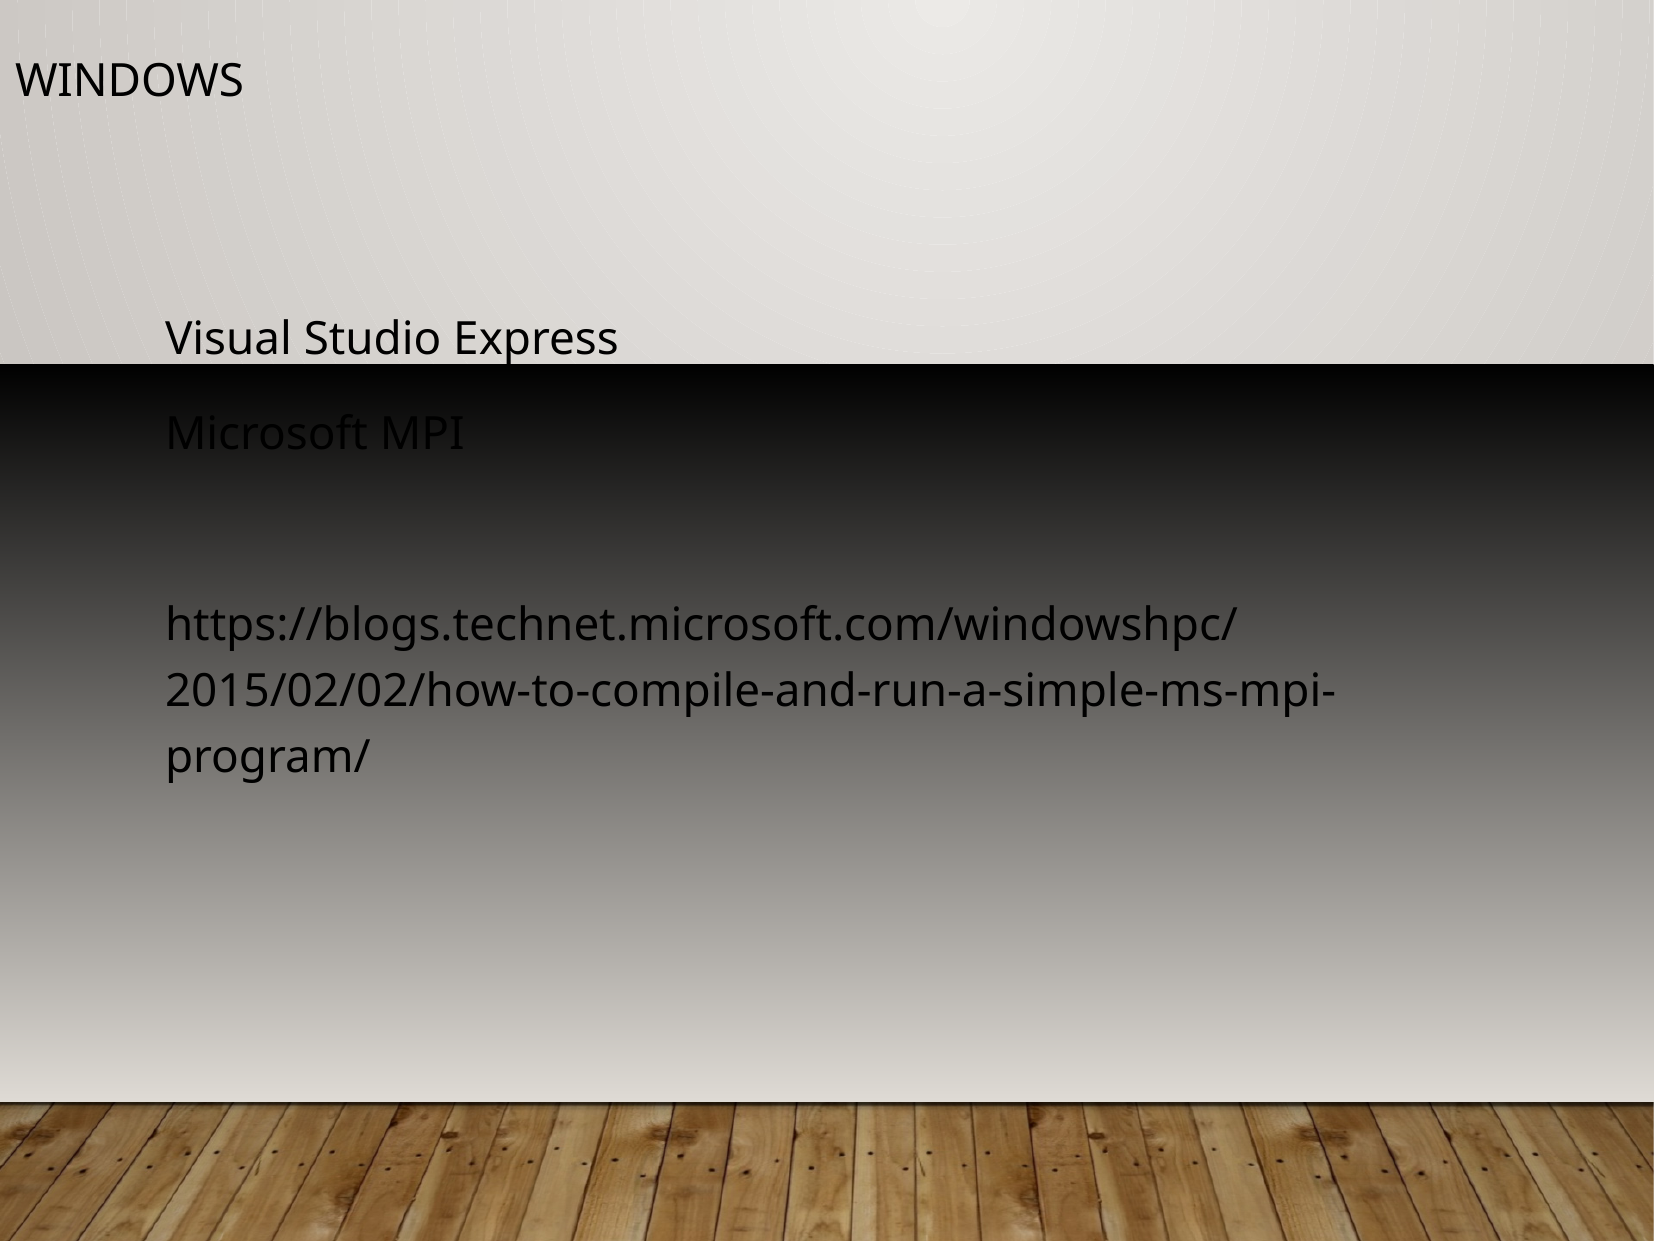

# Windows
Visual Studio Express
Microsoft MPI
https://blogs.technet.microsoft.com/windowshpc/2015/02/02/how-to-compile-and-run-a-simple-ms-mpi-program/